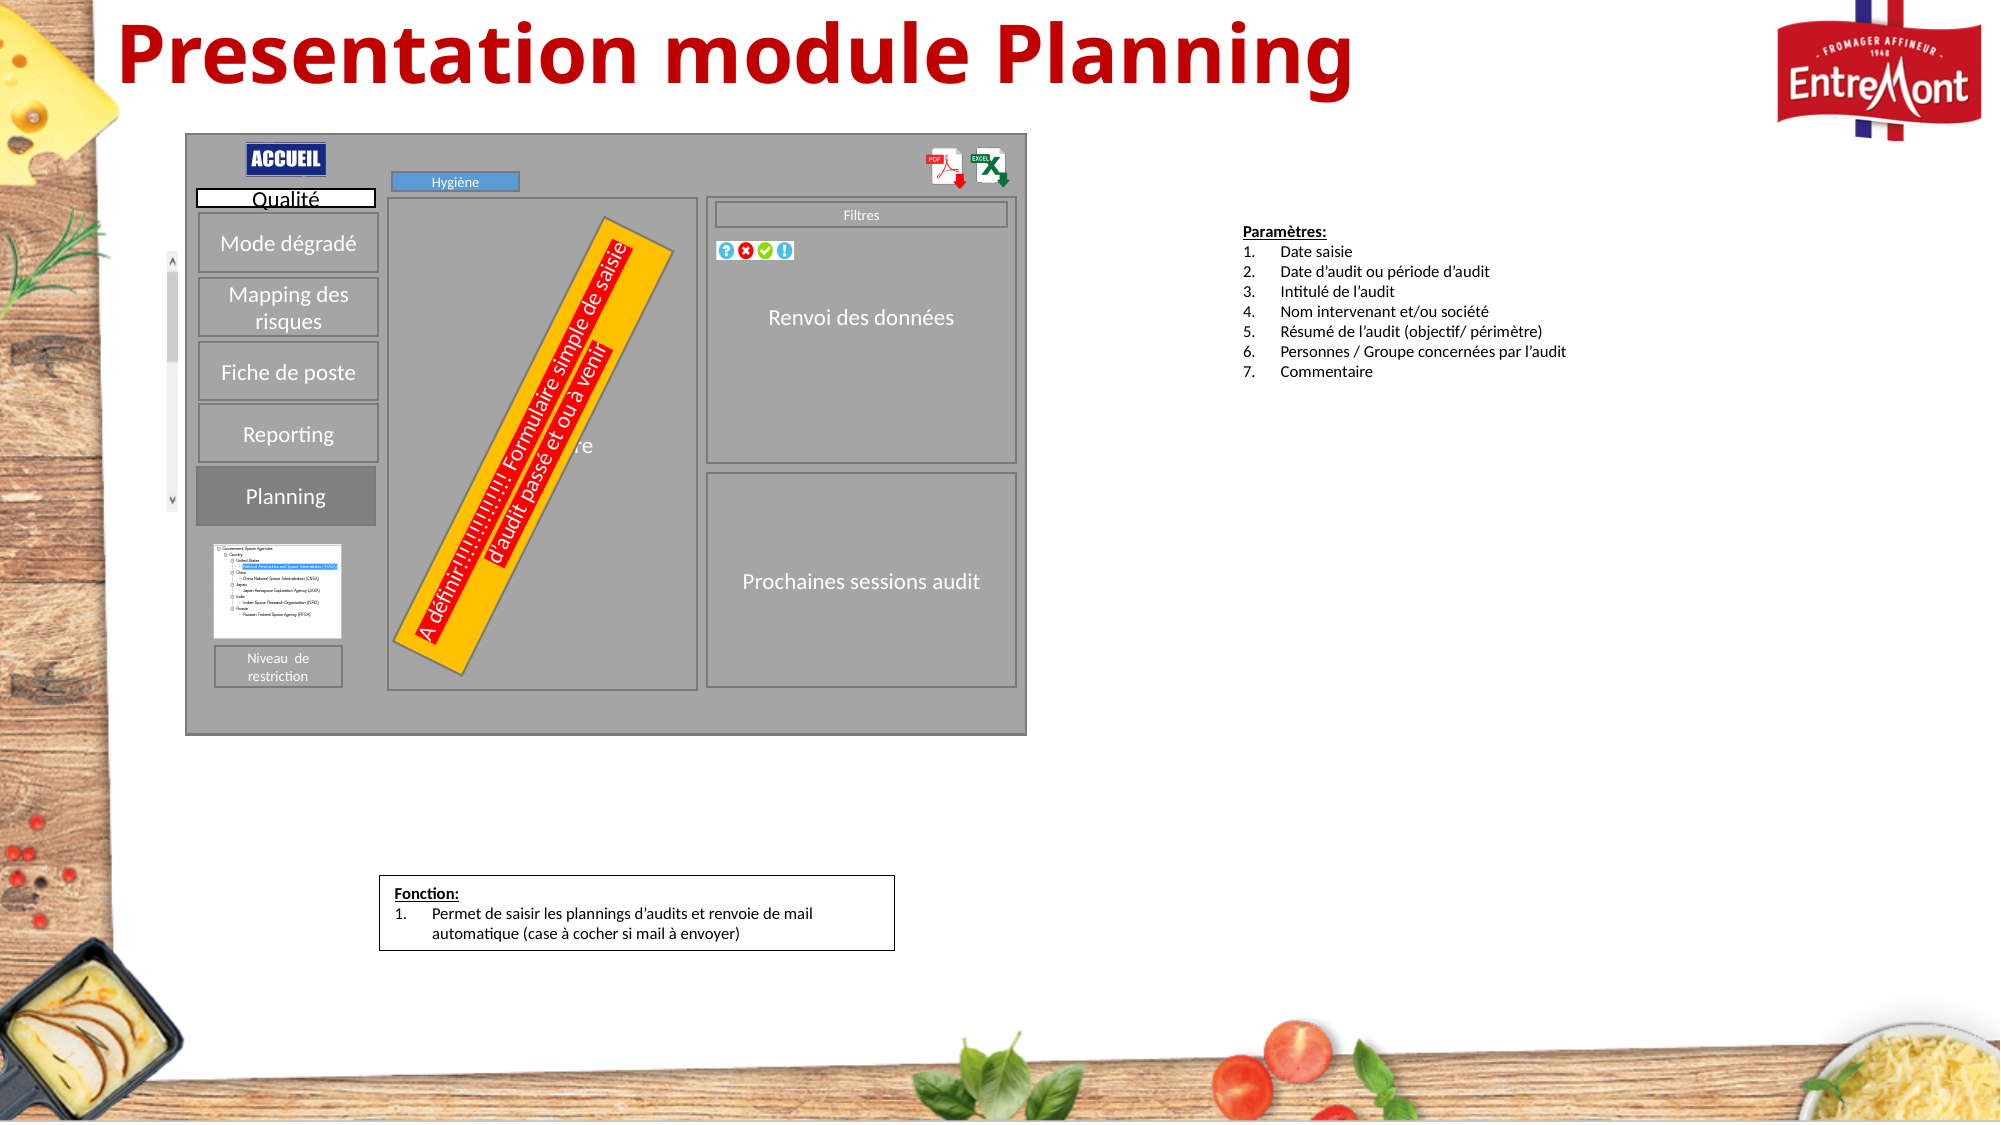

Presentation module Planning
Hygiène
Qualité
Renvoi des données
Formulaire
Filtres
Planning
Prochaines sessions audit
Niveau de restriction
Mode dégradé
Paramètres:
Date saisie
Date d’audit ou période d’audit
Intitulé de l’audit
Nom intervenant et/ou société
Résumé de l’audit (objectif/ périmètre)
Personnes / Groupe concernées par l’audit
Commentaire
Mapping des risques
Fiche de poste
Reporting
A définir!!!!!!!!!!!!!! Formulaire simple de saisie d’audit passé et ou à venir
Fonction:
Permet de saisir les plannings d’audits et renvoie de mail automatique (case à cocher si mail à envoyer)